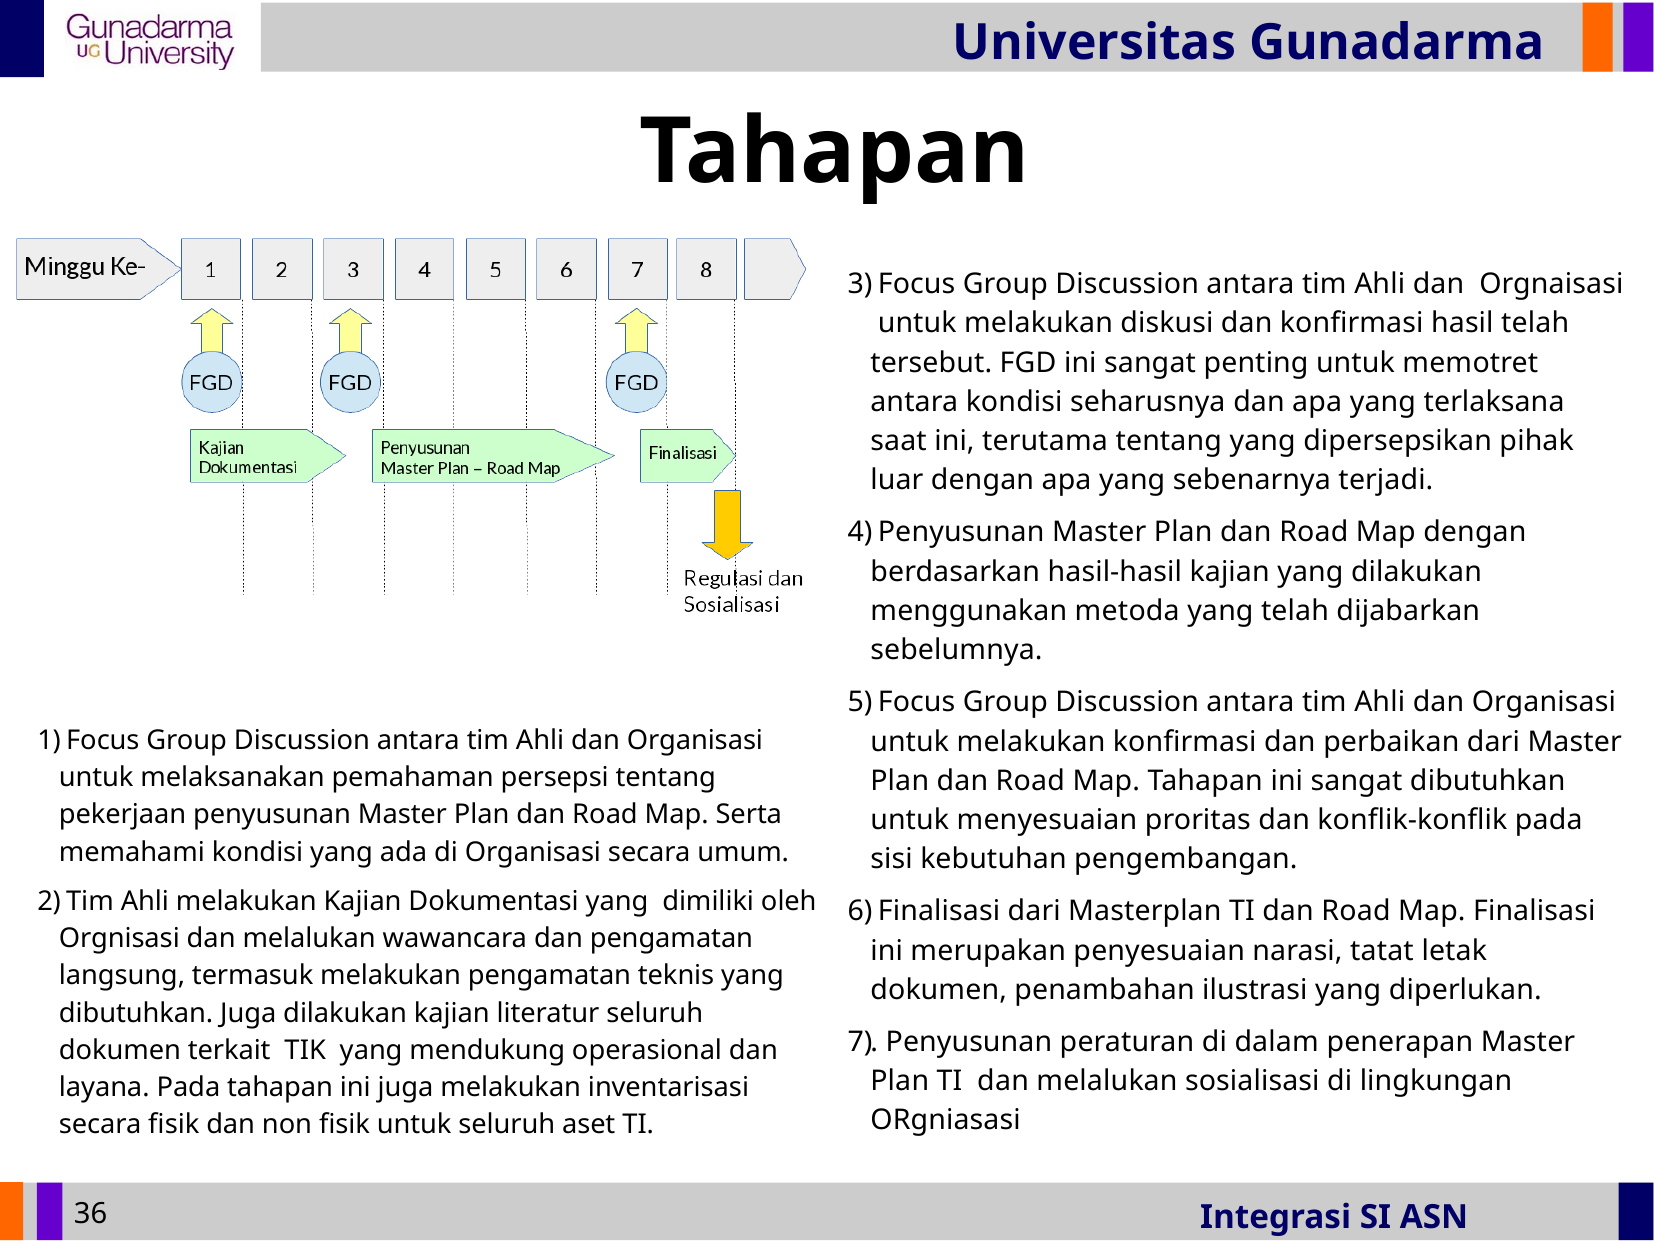

# Tahapan
 Focus Group Discussion antara tim Ahli dan Orgnaisasi untuk melakukan diskusi dan konfirmasi hasil telah tersebut. FGD ini sangat penting untuk memotret antara kondisi seharusnya dan apa yang terlaksana saat ini, terutama tentang yang dipersepsikan pihak luar dengan apa yang sebenarnya terjadi.
 Penyusunan Master Plan dan Road Map dengan berdasarkan hasil-hasil kajian yang dilakukan menggunakan metoda yang telah dijabarkan sebelumnya.
 Focus Group Discussion antara tim Ahli dan Organisasi untuk melakukan konfirmasi dan perbaikan dari Master Plan dan Road Map. Tahapan ini sangat dibutuhkan untuk menyesuaian proritas dan konflik-konflik pada sisi kebutuhan pengembangan.
 Finalisasi dari Masterplan TI dan Road Map. Finalisasi ini merupakan penyesuaian narasi, tatat letak dokumen, penambahan ilustrasi yang diperlukan.
. Penyusunan peraturan di dalam penerapan Master Plan TI dan melalukan sosialisasi di lingkungan ORgniasasi
 Focus Group Discussion antara tim Ahli dan Organisasi untuk melaksanakan pemahaman persepsi tentang pekerjaan penyusunan Master Plan dan Road Map. Serta memahami kondisi yang ada di Organisasi secara umum.
 Tim Ahli melakukan Kajian Dokumentasi yang dimiliki oleh Orgnisasi dan melalukan wawancara dan pengamatan langsung, termasuk melakukan pengamatan teknis yang dibutuhkan. Juga dilakukan kajian literatur seluruh dokumen terkait TIK yang mendukung operasional dan layana. Pada tahapan ini juga melakukan inventarisasi secara fisik dan non fisik untuk seluruh aset TI.